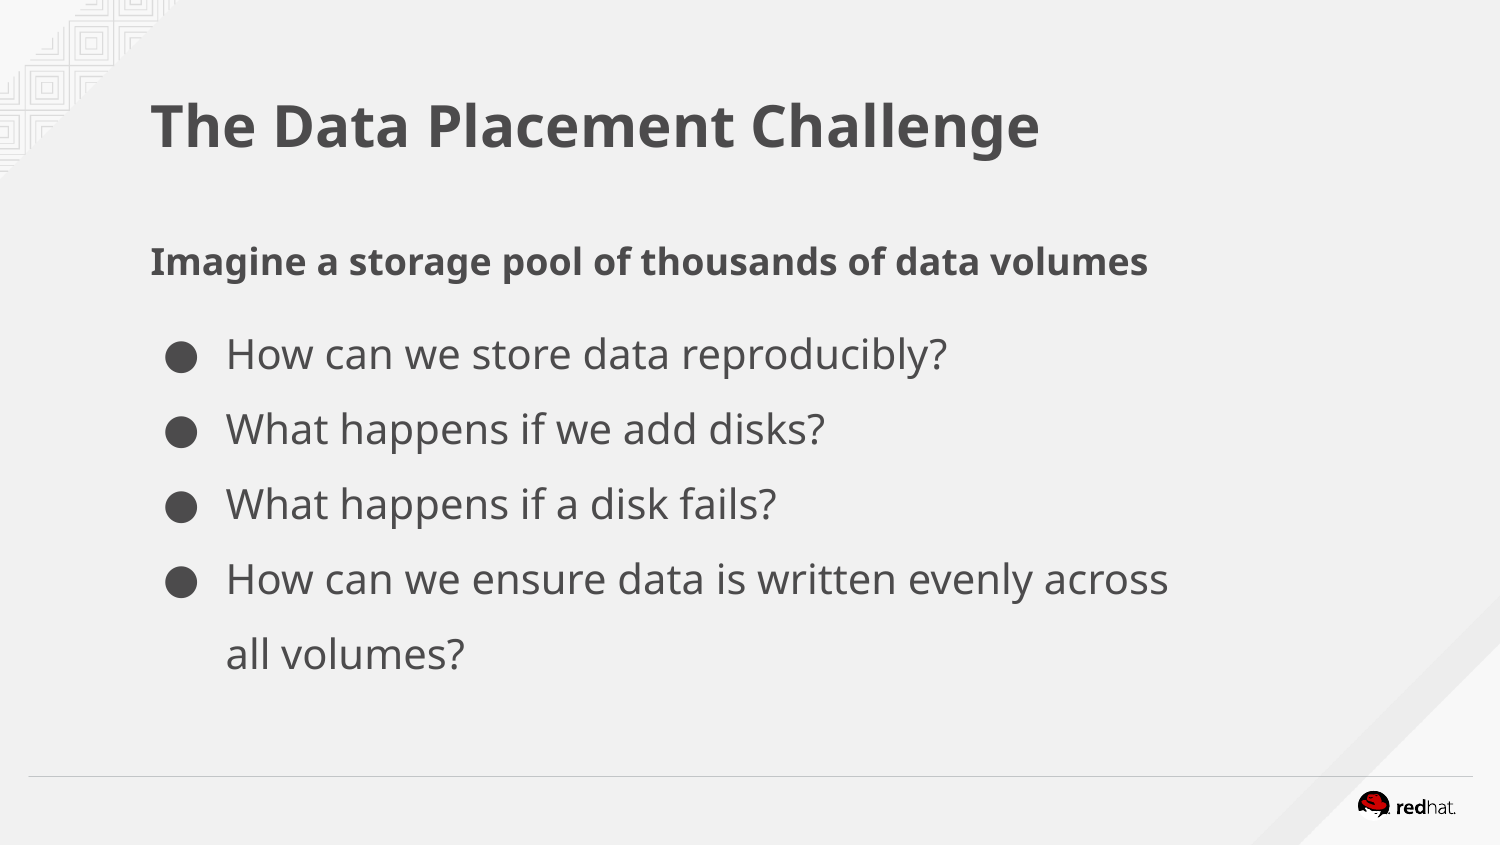

The Data Placement Challenge
Imagine a storage pool of thousands of data volumes
How can we store data reproducibly?
What happens if we add disks?
What happens if a disk fails?
How can we ensure data is written evenly across
all volumes?